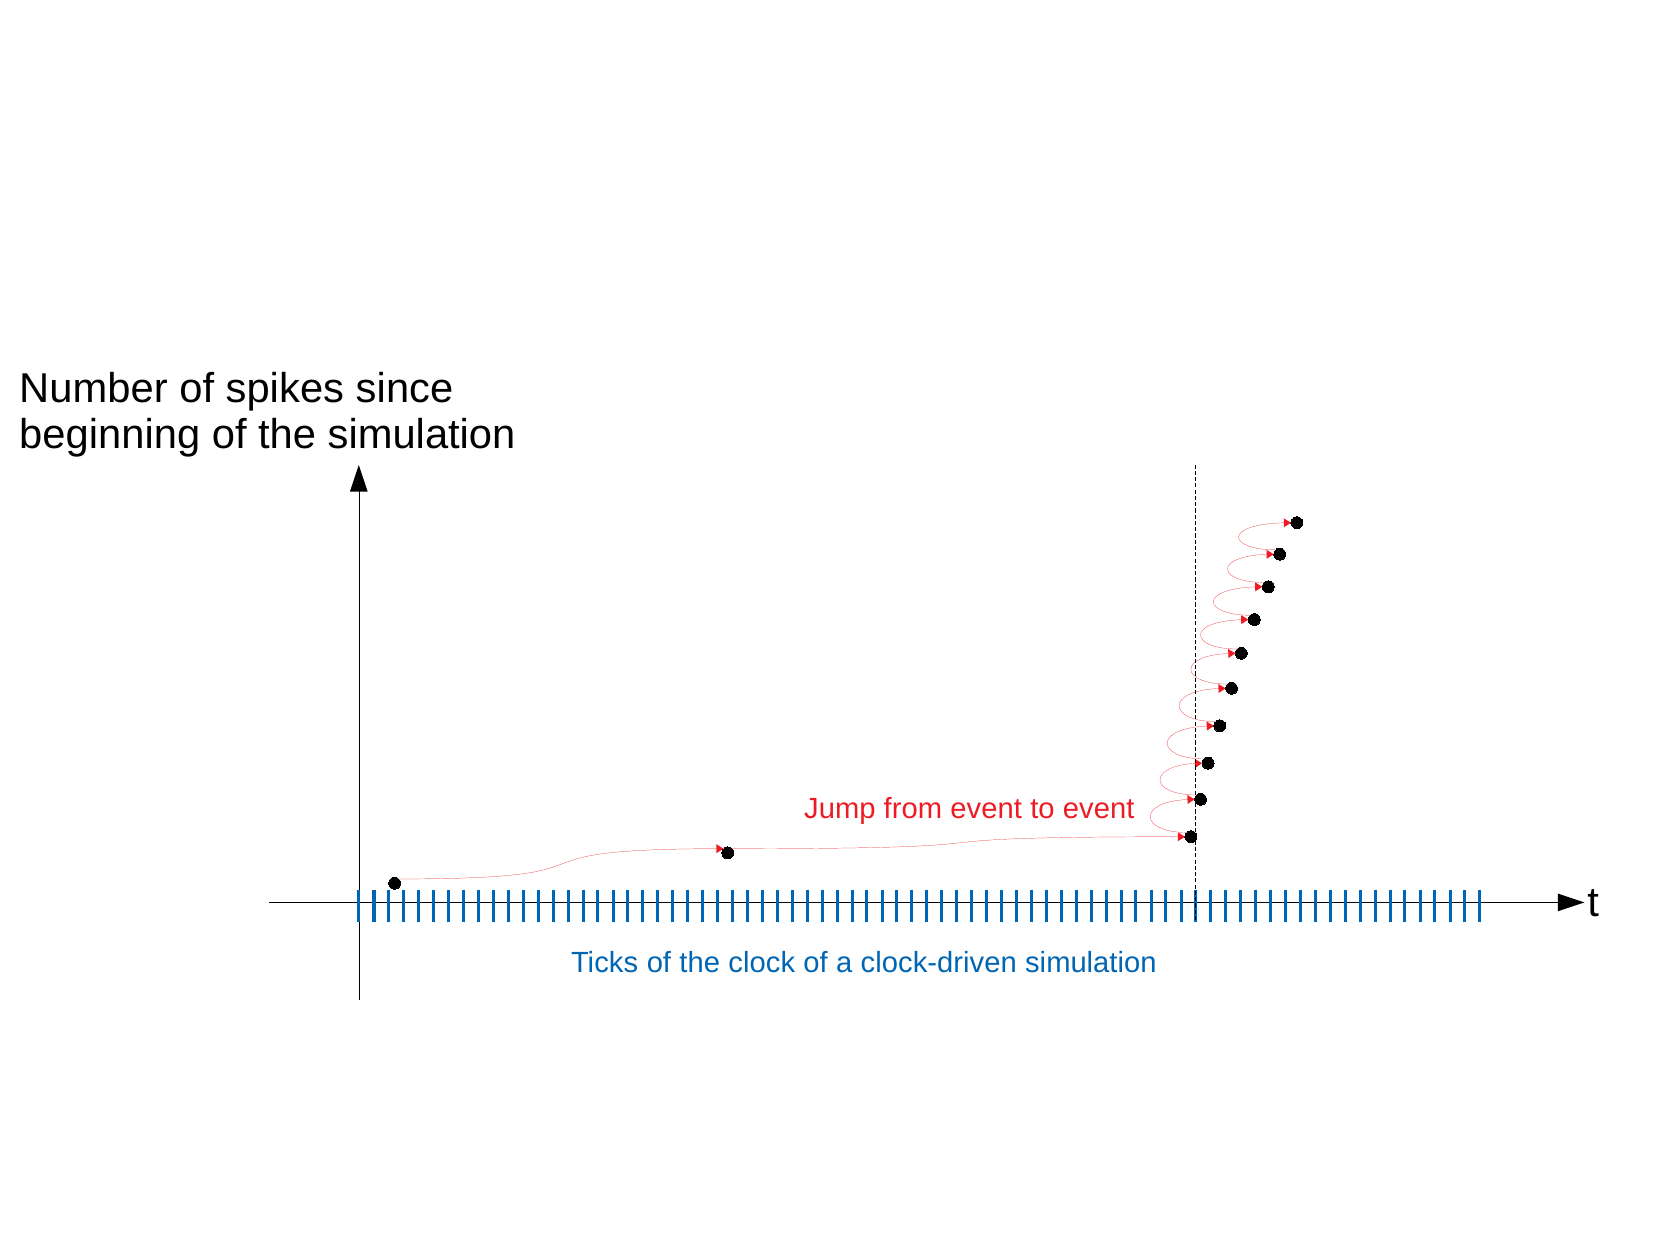

Number of spikes since beginning of the simulation
Jump from event to event
t
Ticks of the clock of a clock-driven simulation